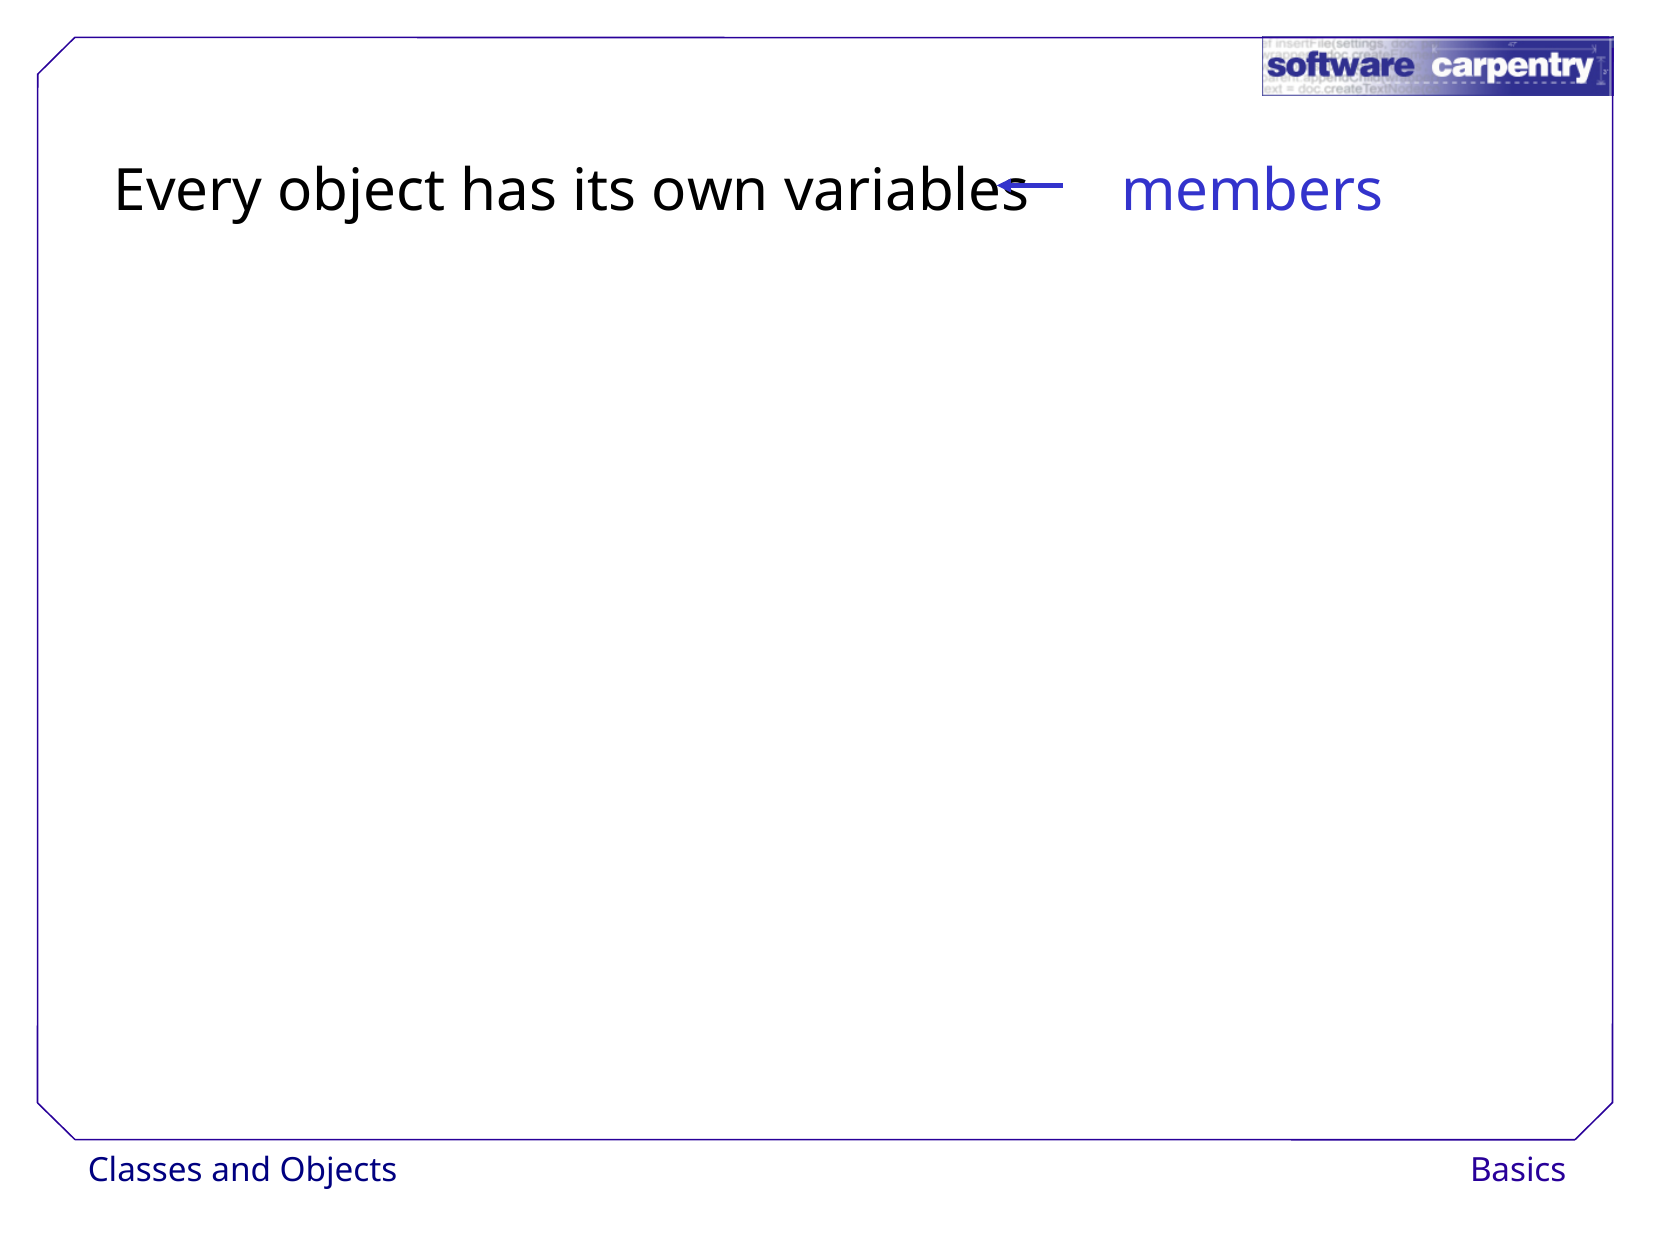

Every object has its own variables members